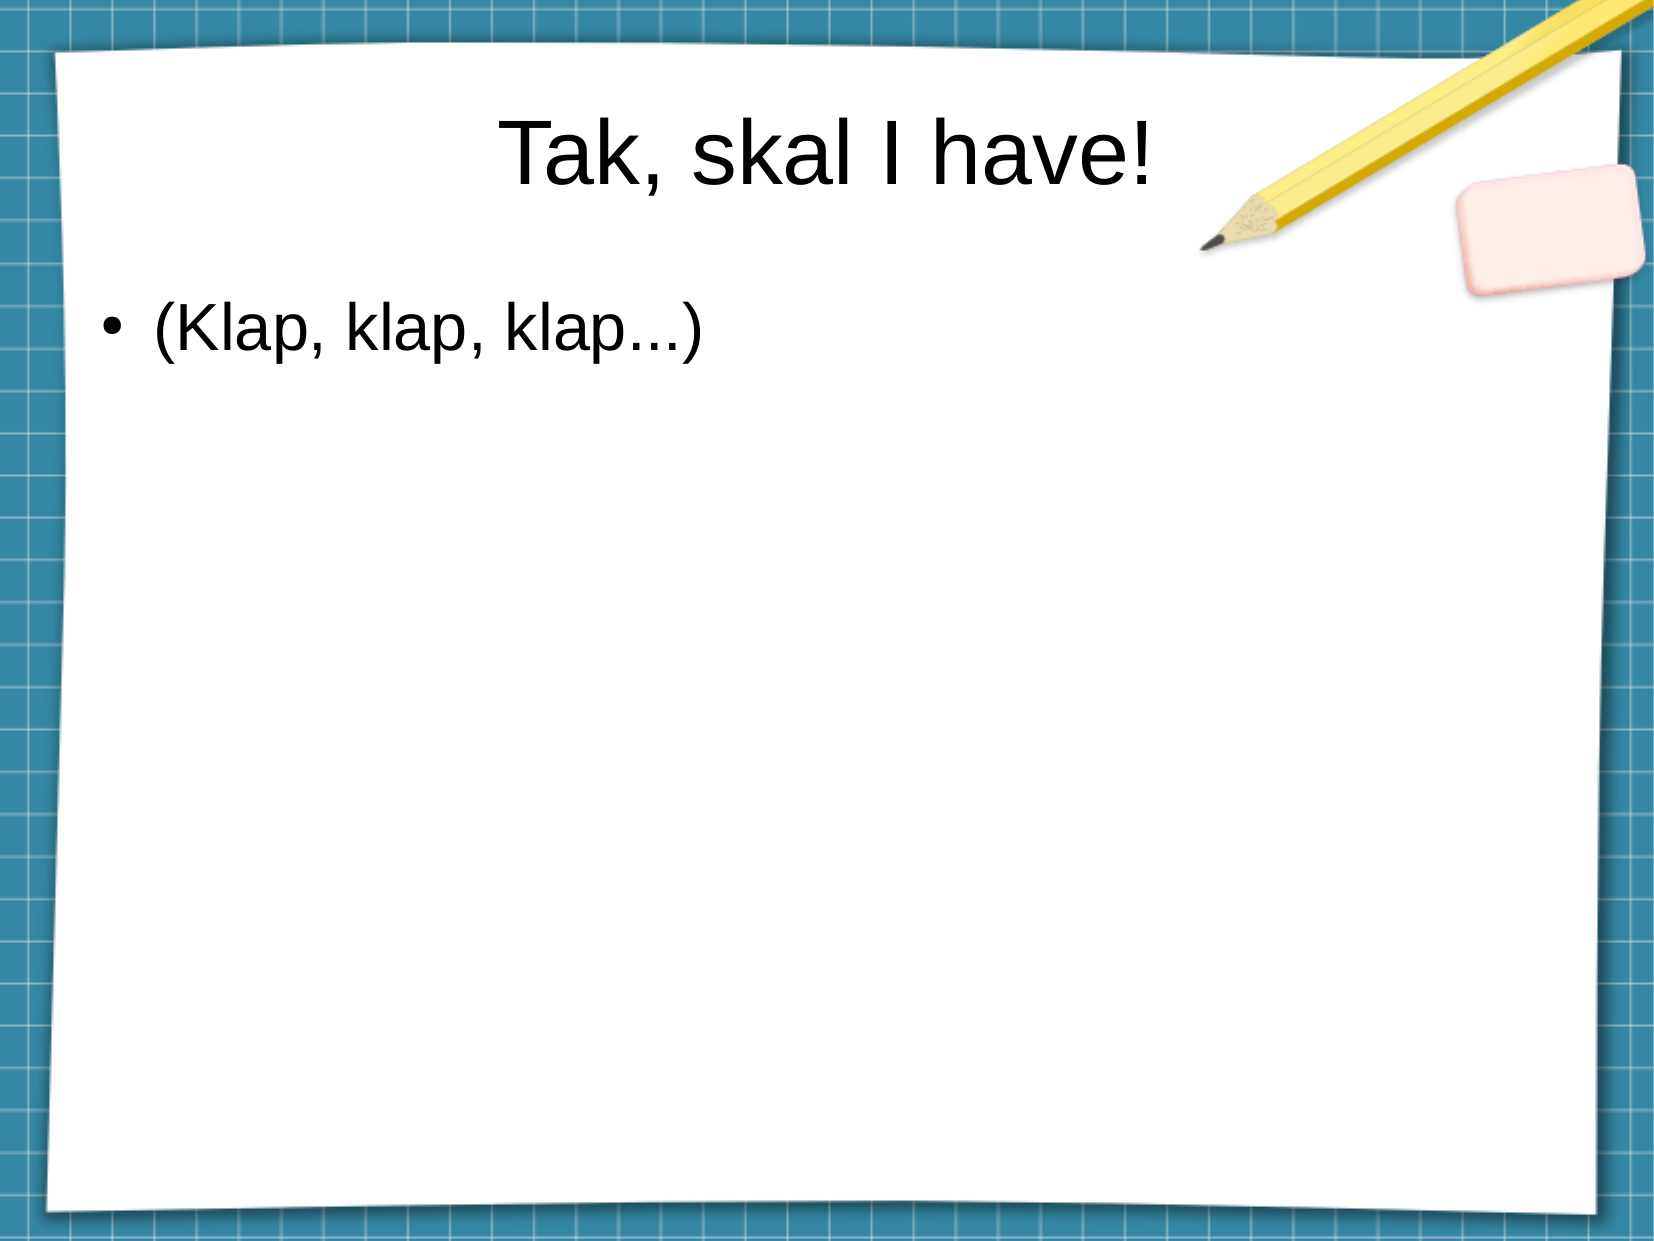

# Tak, skal I have!
(Klap, klap, klap...)